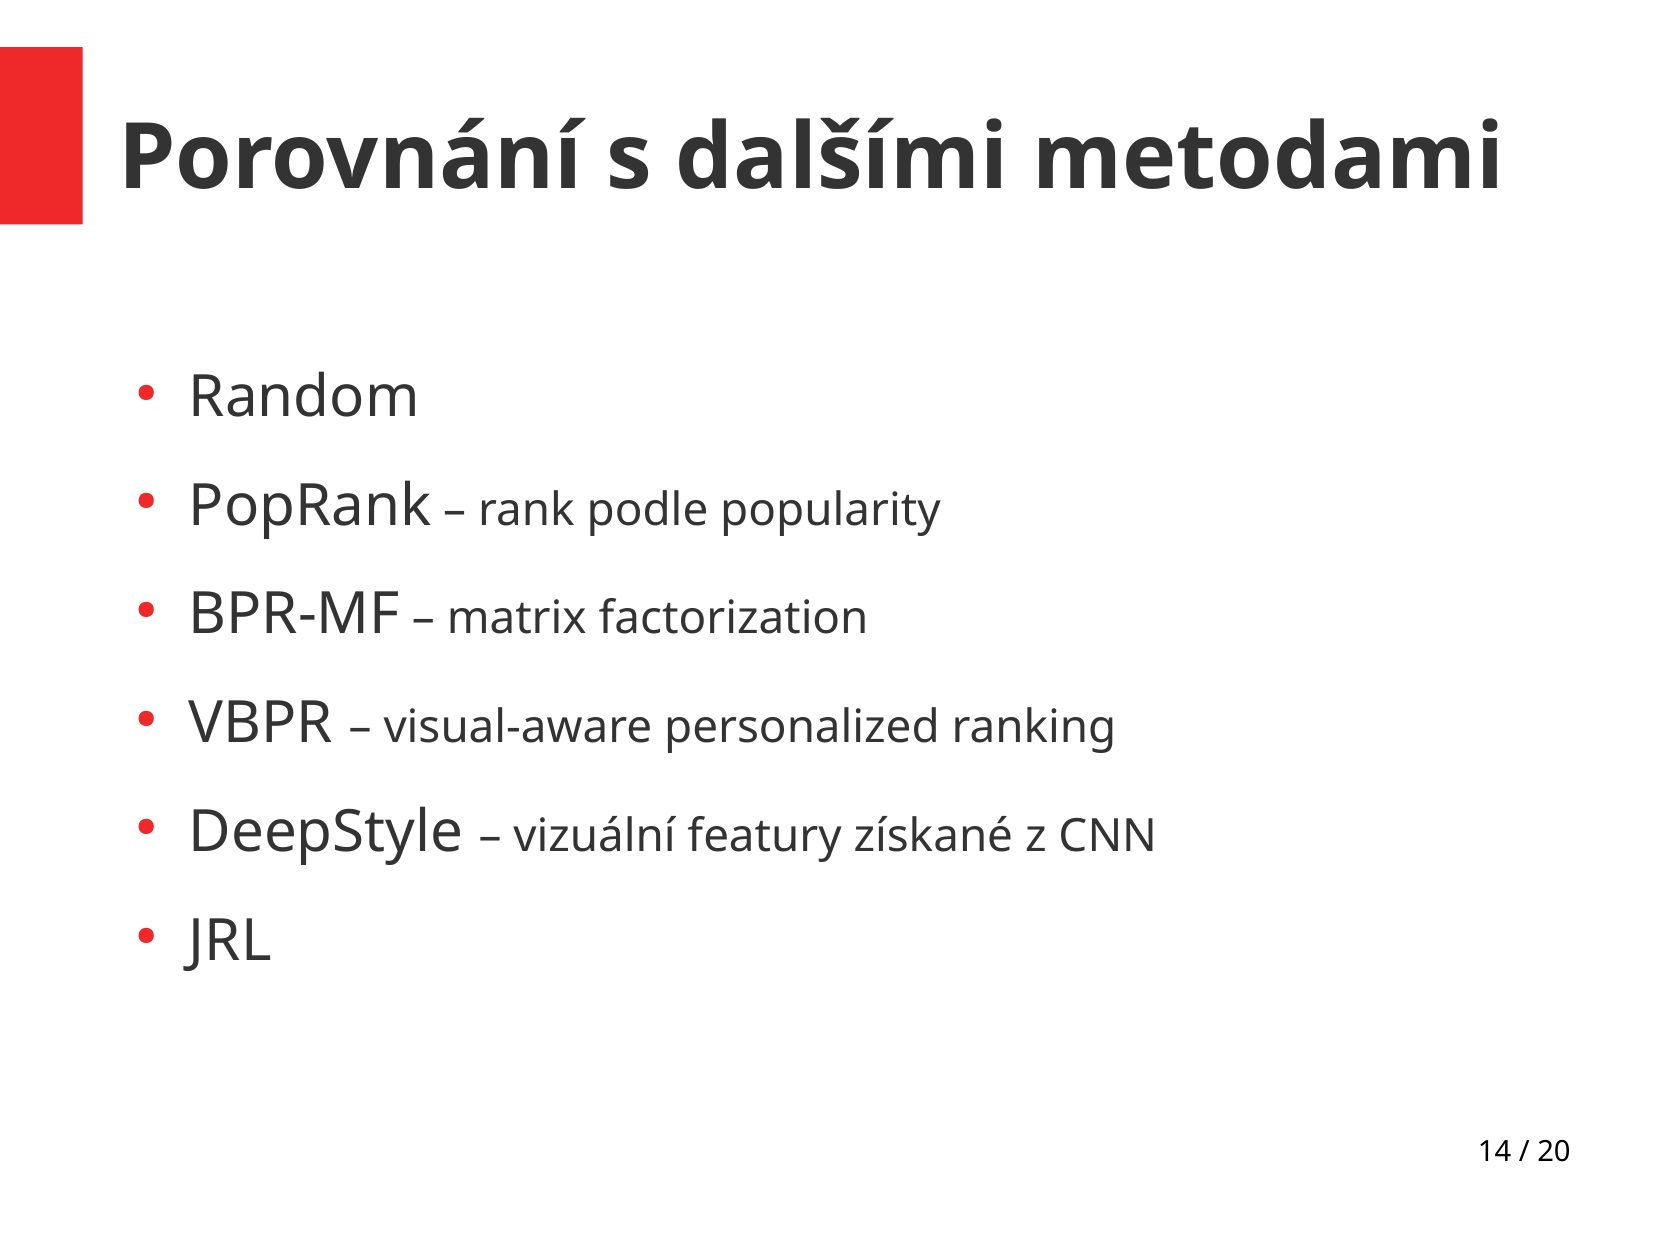

# Porovnání s dalšími metodami
Random
PopRank – rank podle popularity
BPR-MF – matrix factorization
VBPR – visual-aware personalized ranking
DeepStyle – vizuální featury získané z CNN
JRL
14